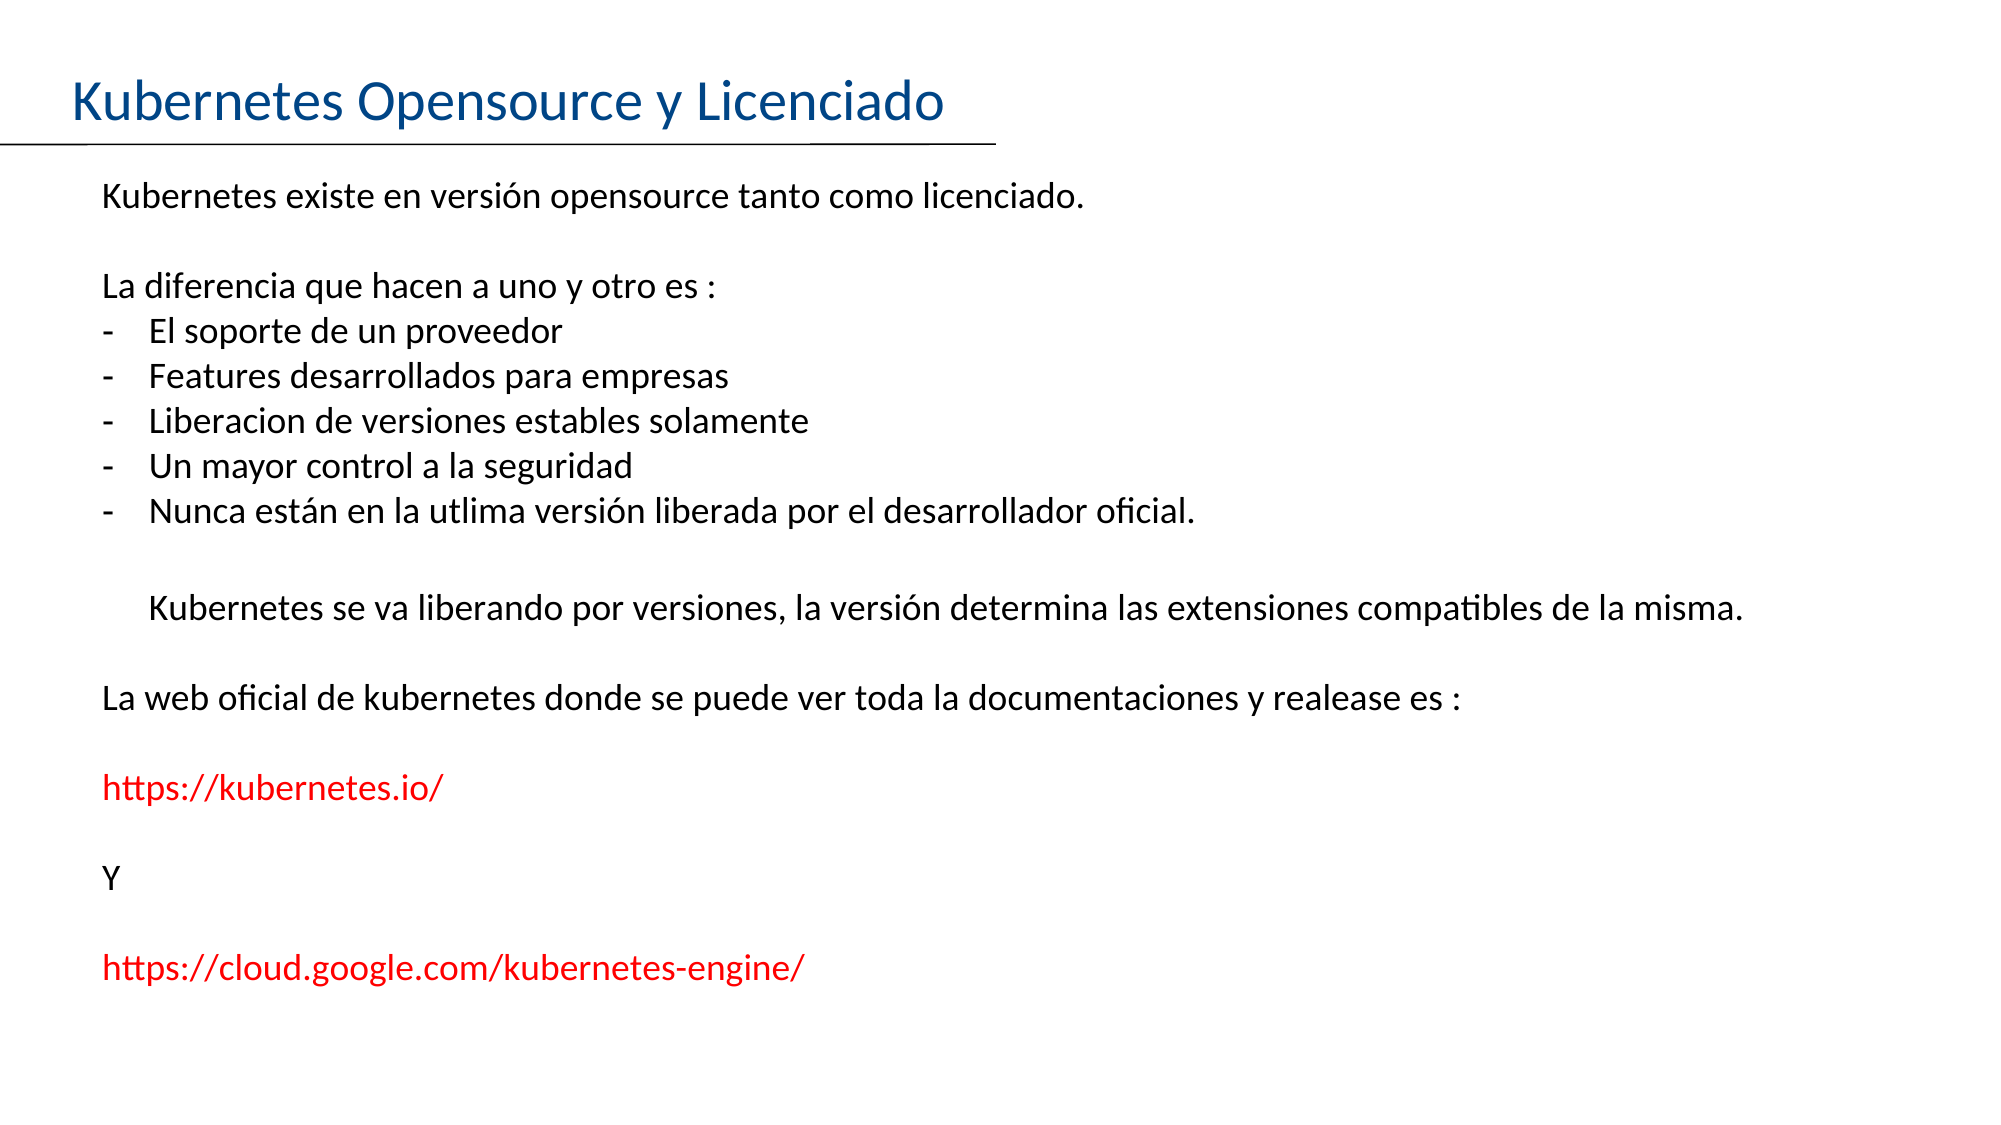

Kubernetes Opensource y Licenciado
Kubernetes existe en versión opensource tanto como licenciado.
La diferencia que hacen a uno y otro es :
El soporte de un proveedor
Features desarrollados para empresas
Liberacion de versiones estables solamente
Un mayor control a la seguridad
Nunca están en la utlima versión liberada por el desarrollador oficial.
Kubernetes se va liberando por versiones, la versión determina las extensiones compatibles de la misma.
La web oficial de kubernetes donde se puede ver toda la documentaciones y realease es :
https://kubernetes.io/
Y
https://cloud.google.com/kubernetes-engine/